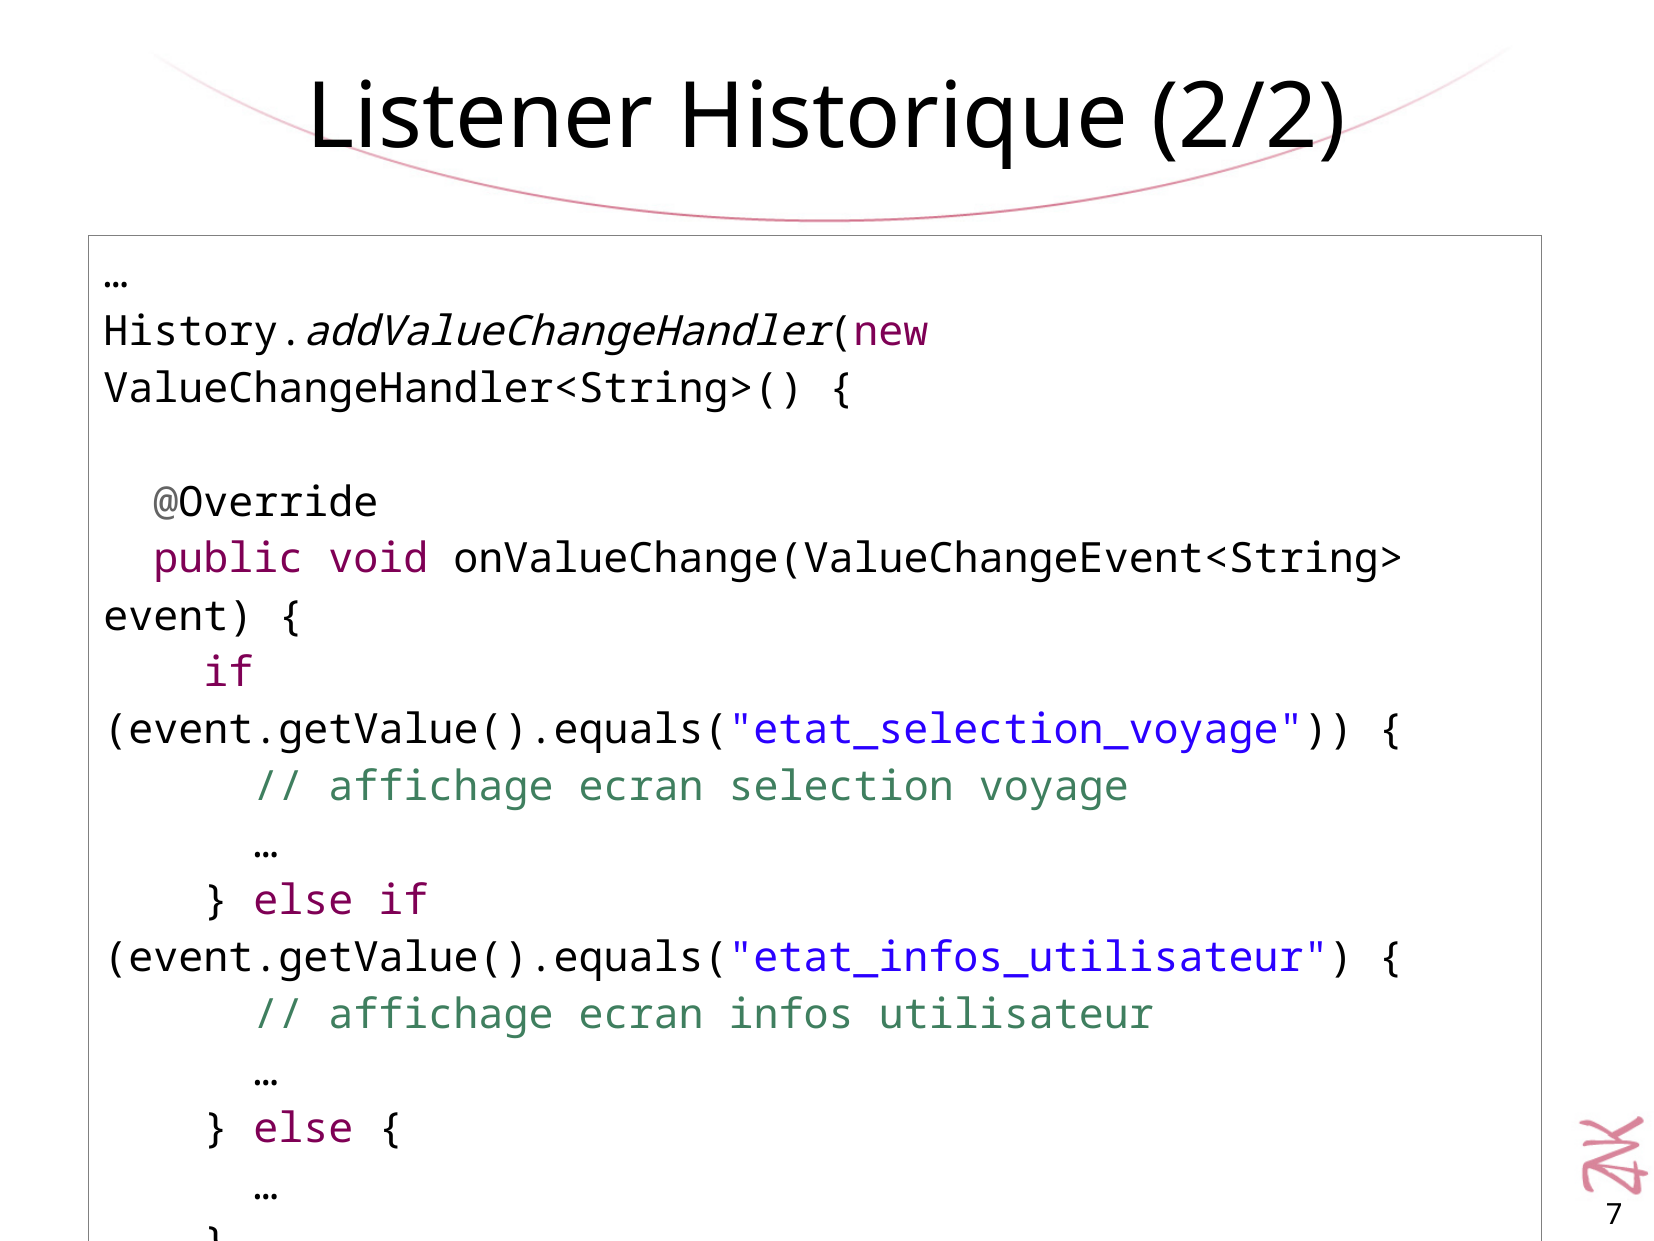

# Listener Historique (2/2)
…
History.addValueChangeHandler(new ValueChangeHandler<String>() {
 @Override
 public void onValueChange(ValueChangeEvent<String> event) {
 if (event.getValue().equals("etat_selection_voyage")) {
 // affichage ecran selection voyage
 …
 } else if (event.getValue().equals("etat_infos_utilisateur") {
 // affichage ecran infos utilisateur
 …
 } else {
 …
 }
 }
});
…
Remarque : l'appel à History.newItem(token) déclenche également un appel à la méthode onValueChange(...) → il est possible d'empêcher ce comportement en utilisant la méthode History.newItem(token,false)
7